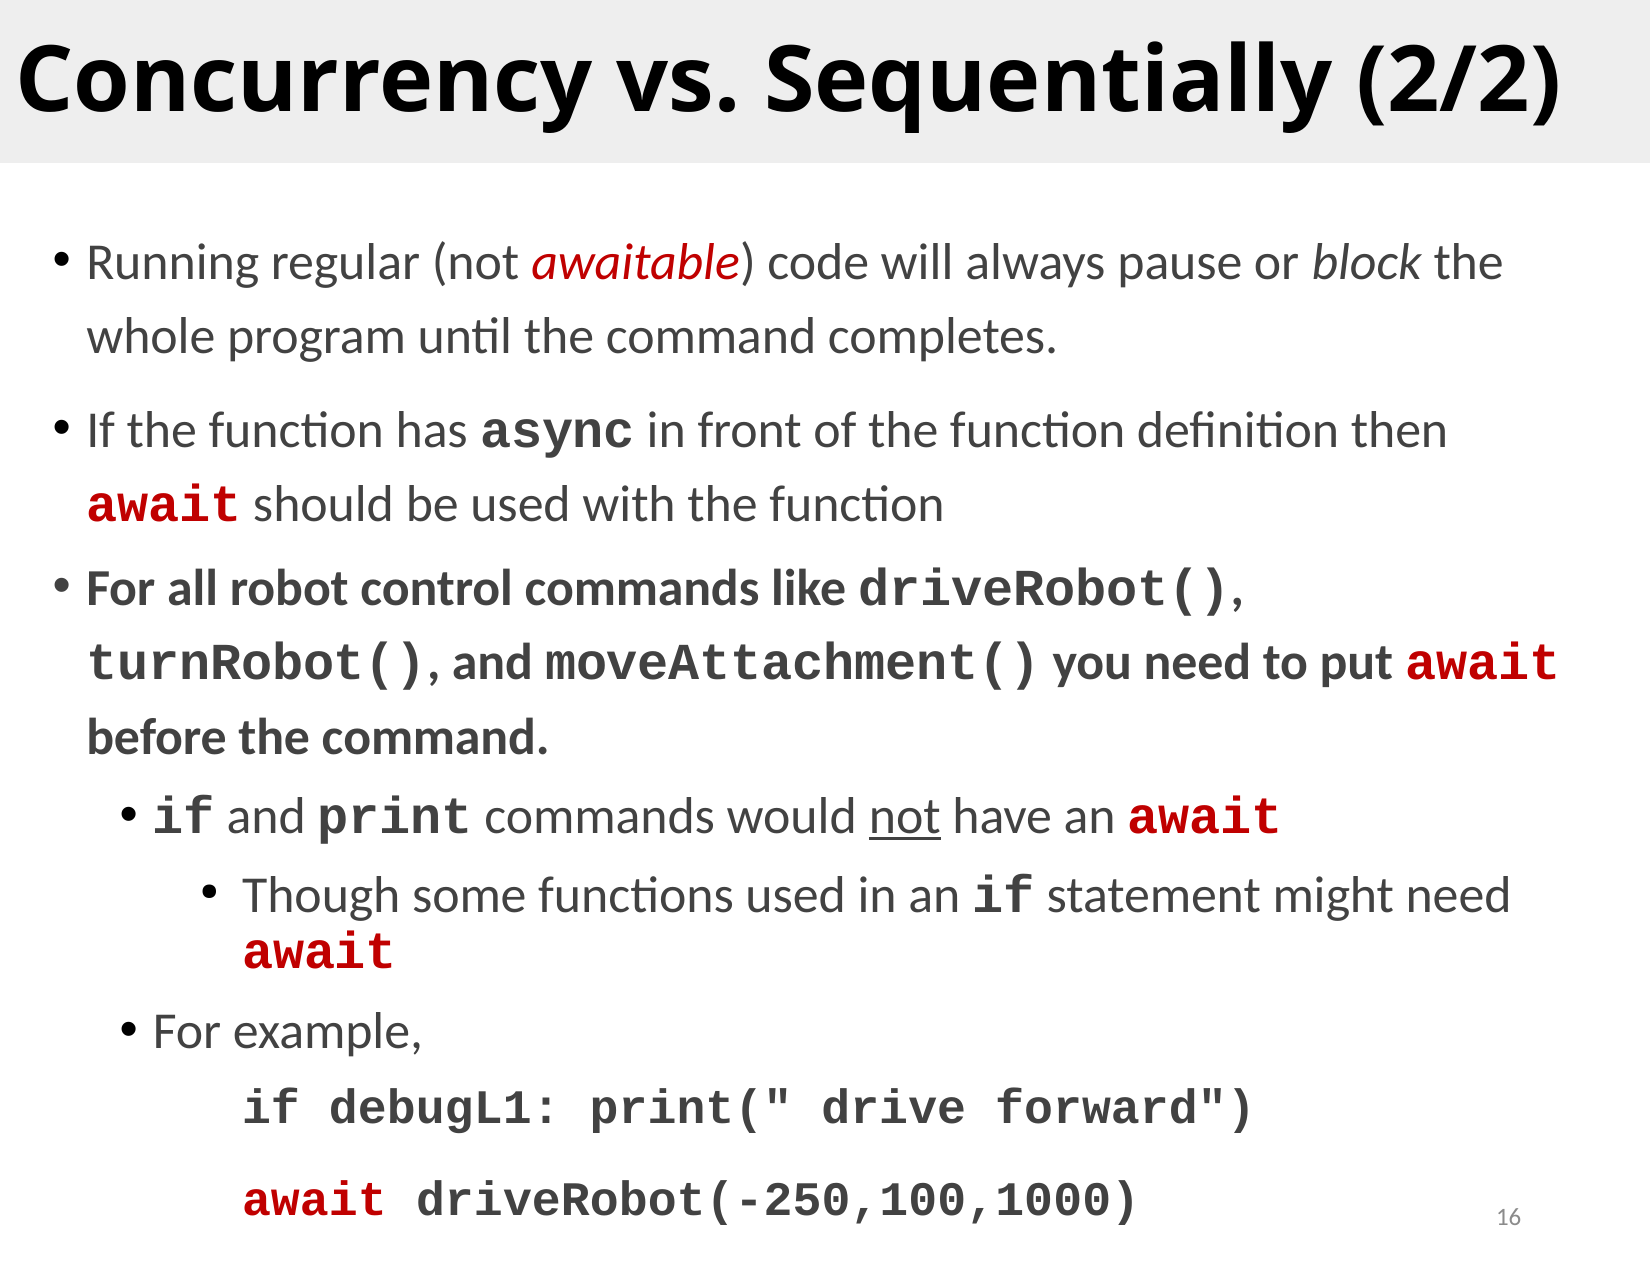

# Concurrency vs. Sequentially (2/2)
Running regular (not awaitable) code will always pause or block the whole program until the command completes.
If the function has async in front of the function definition then await should be used with the function
For all robot control commands like driveRobot(), turnRobot(), and moveAttachment() you need to put await before the command.
if and print commands would not have an await
Though some functions used in an if statement might need await
For example,
if debugL1: print(" drive forward")
await driveRobot(-250,100,1000)
16